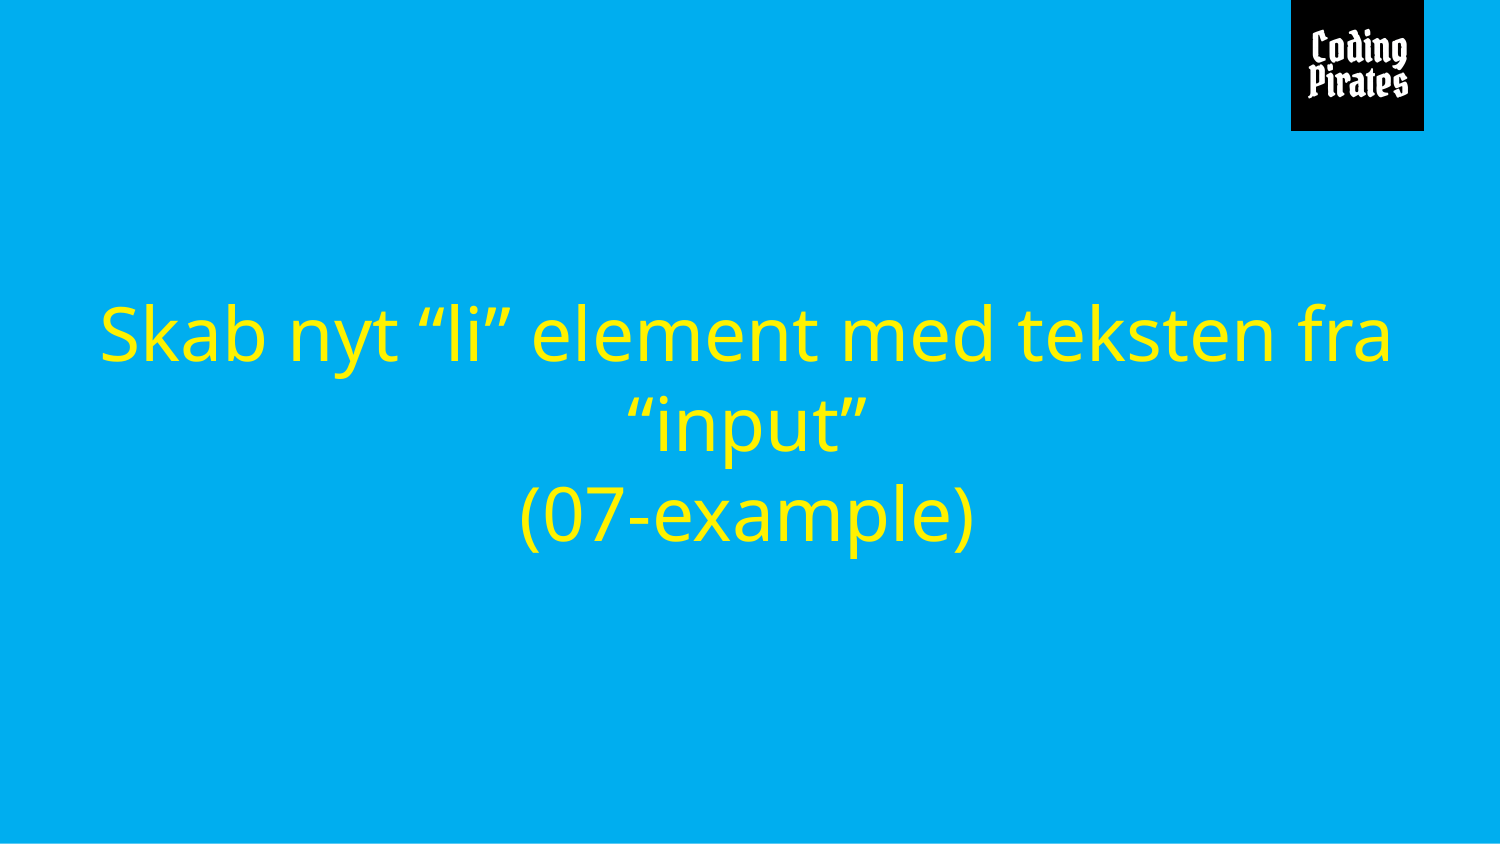

# Skab nyt “li” element med teksten fra “input” (07-example)